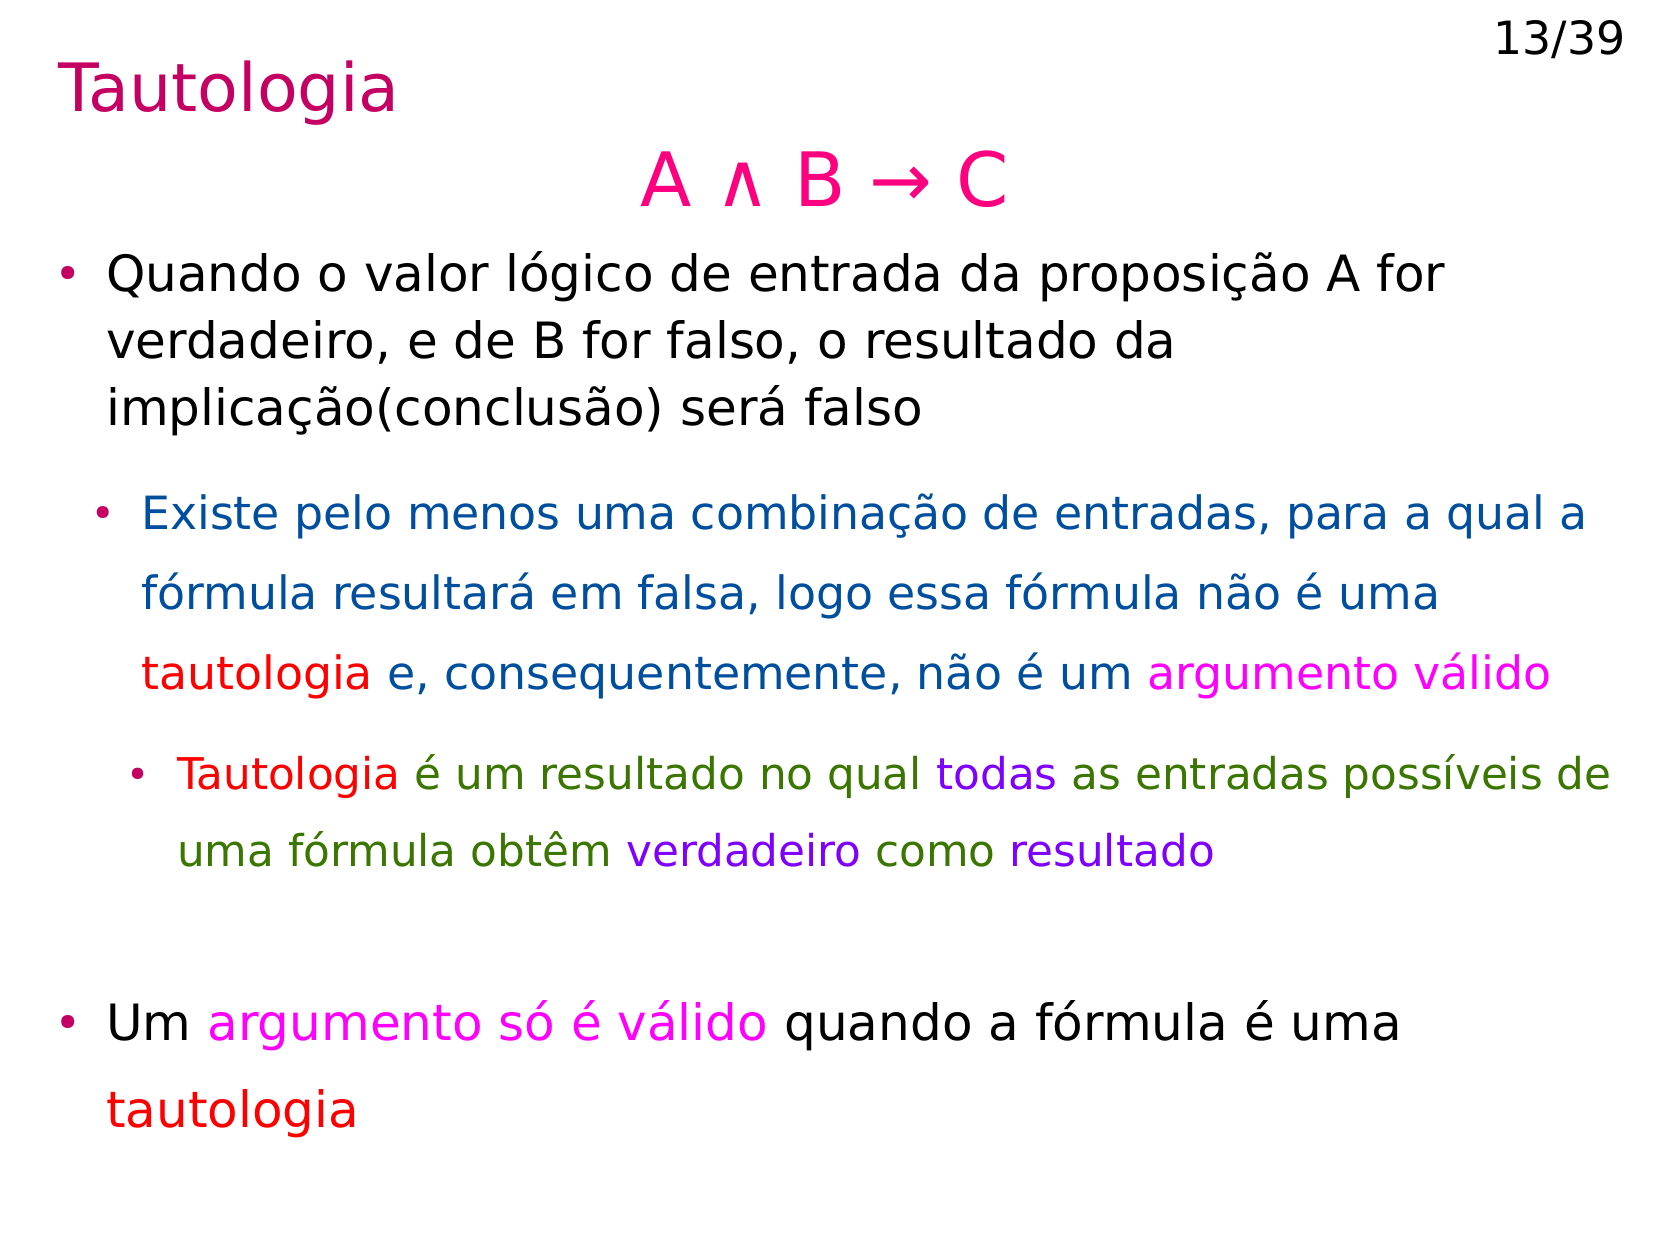

13
# Tautologia
A ∧ B → C
Quando o valor lógico de entrada da proposição A for verdadeiro, e de B for falso, o resultado da implicação(conclusão) será falso
Existe pelo menos uma combinação de entradas, para a qual a fórmula resultará em falsa, logo essa fórmula não é uma tautologia e, consequentemente, não é um argumento válido
Tautologia é um resultado no qual todas as entradas possíveis de uma fórmula obtêm verdadeiro como resultado
Um argumento só é válido quando a fórmula é uma tautologia